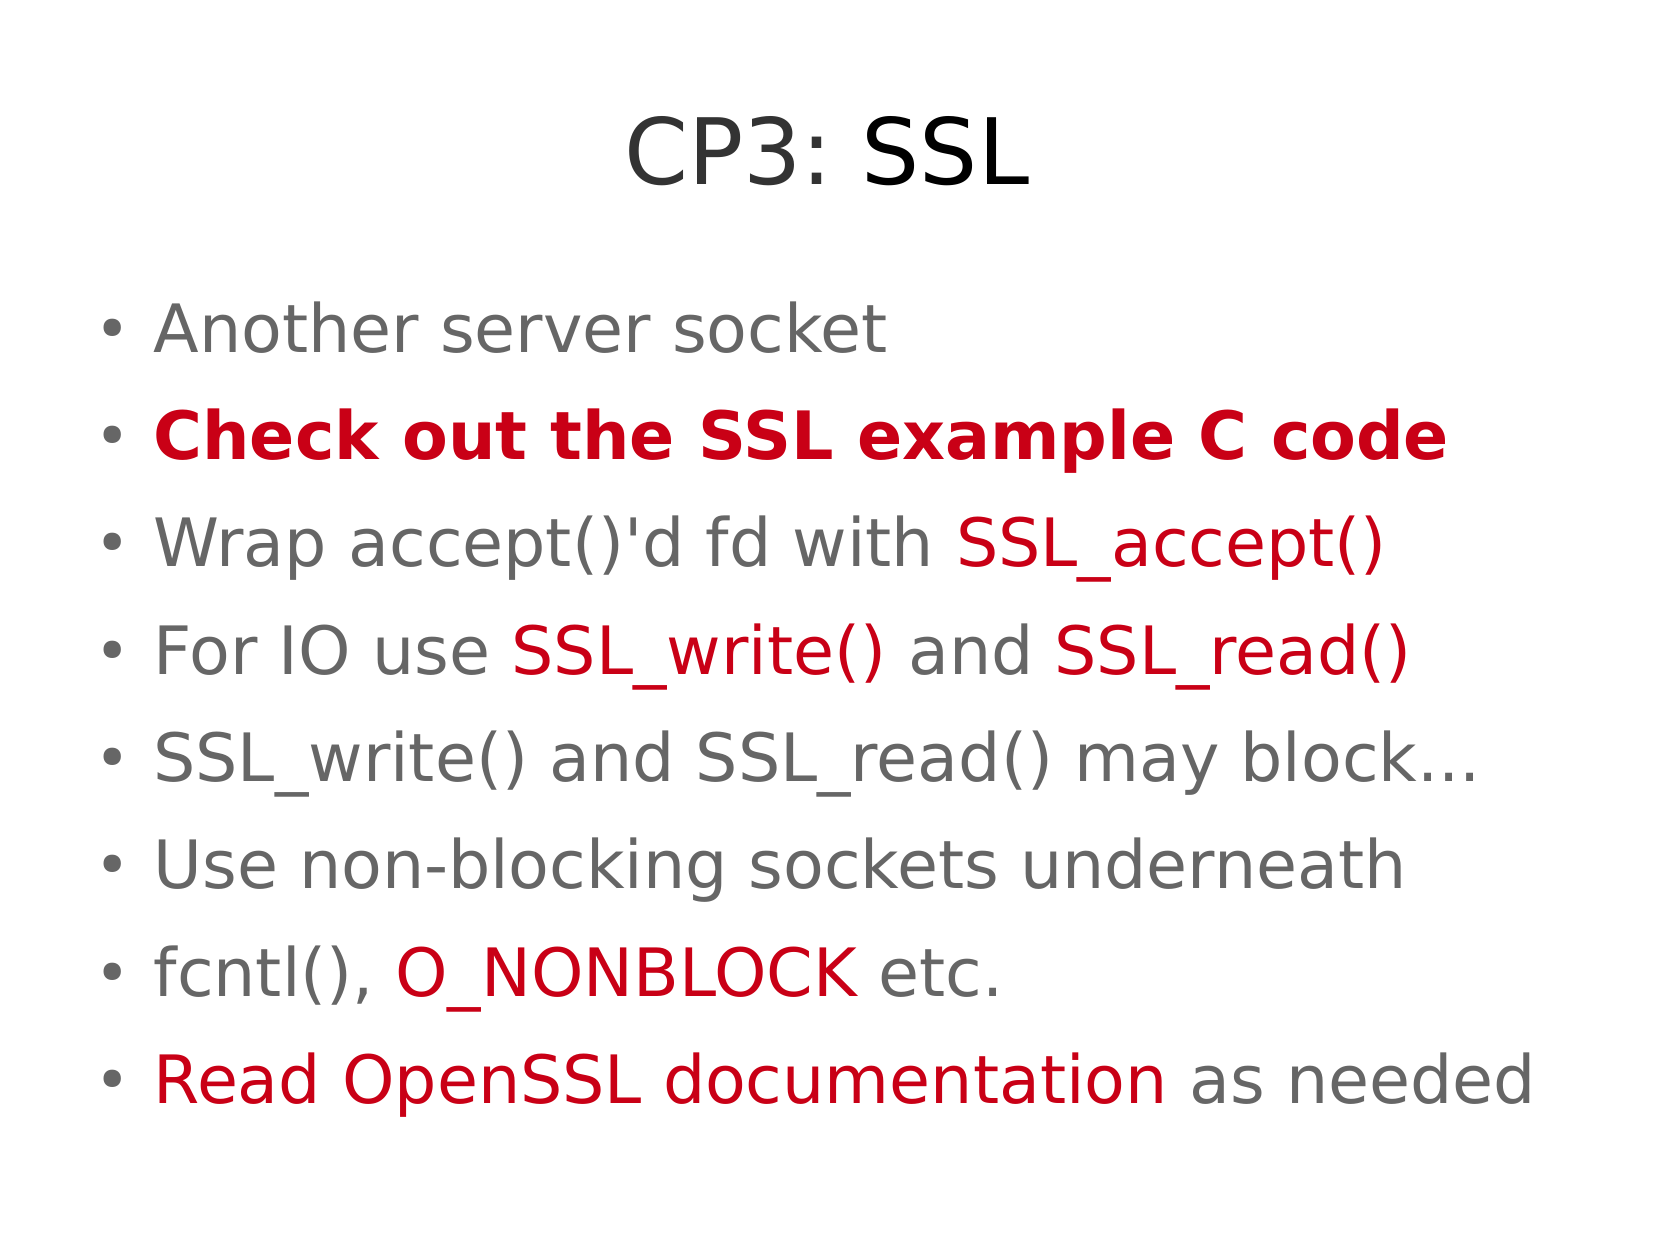

# CP3: SSL
Another server socket
Check out the SSL example C code
Wrap accept()'d fd with SSL_accept()
For IO use SSL_write() and SSL_read()
SSL_write() and SSL_read() may block...
Use non-blocking sockets underneath
fcntl(), O_NONBLOCK etc.
Read OpenSSL documentation as needed